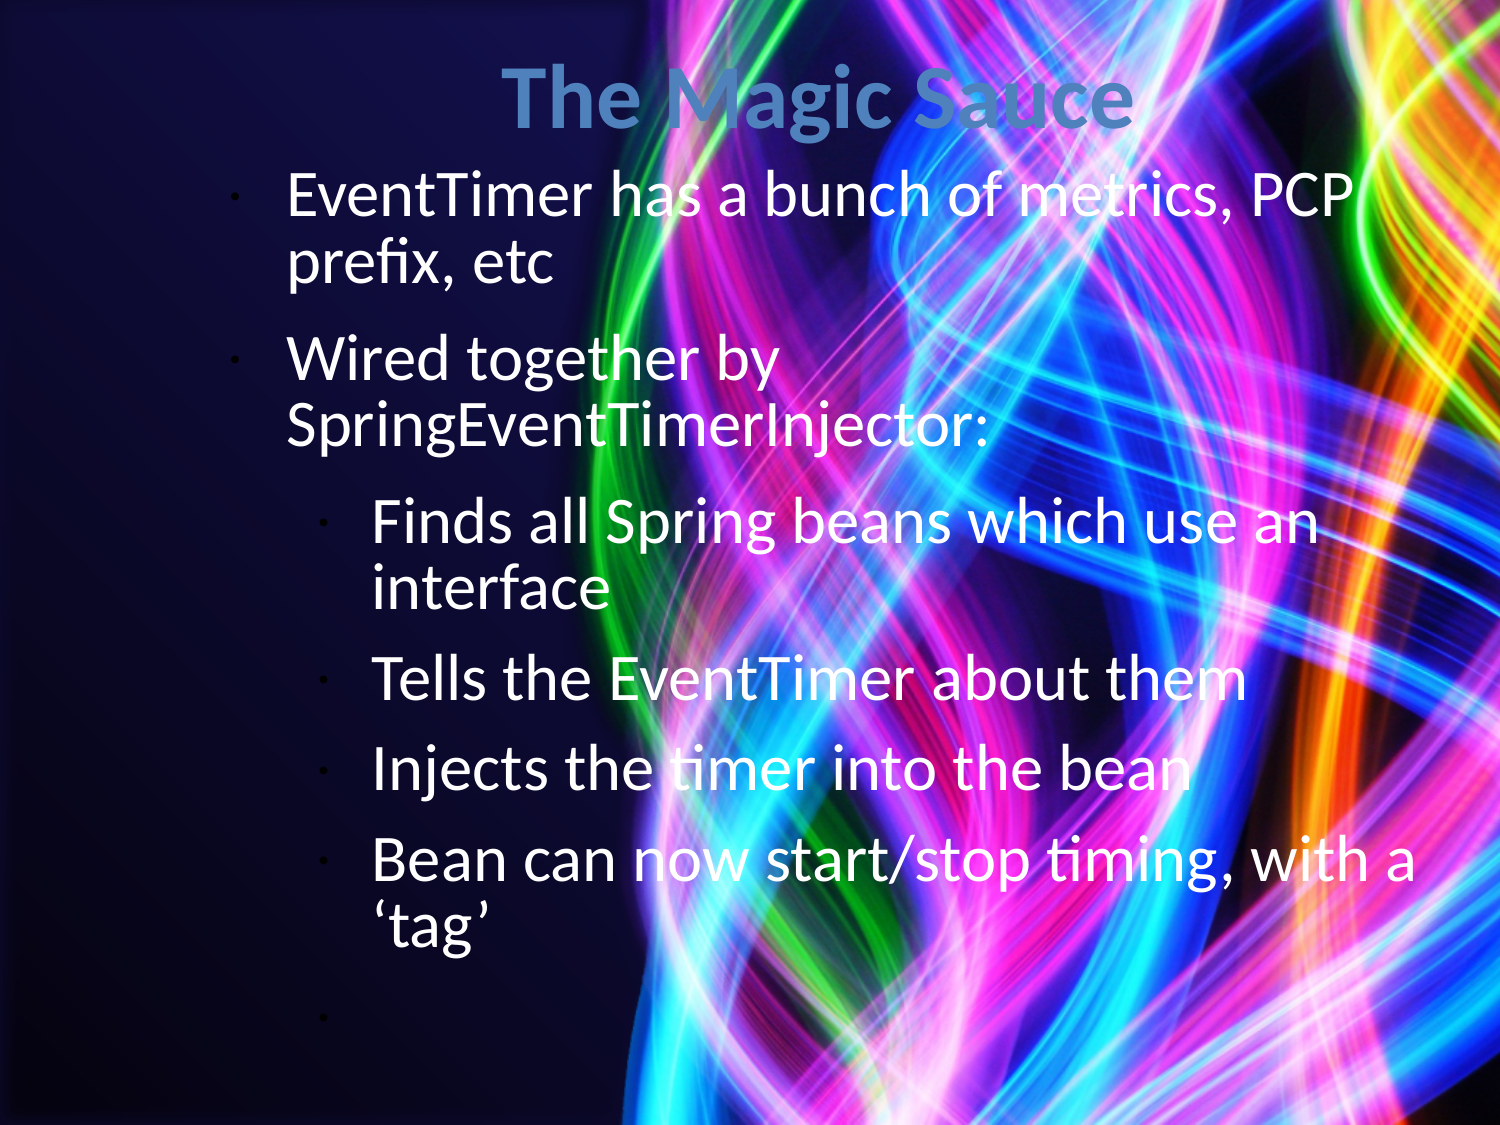

# The Magic Sauce
EventTimer has a bunch of metrics, PCP prefix, etc
Wired together by SpringEventTimerInjector:
Finds all Spring beans which use an interface
Tells the EventTimer about them
Injects the timer into the bean
Bean can now start/stop timing, with a ‘tag’